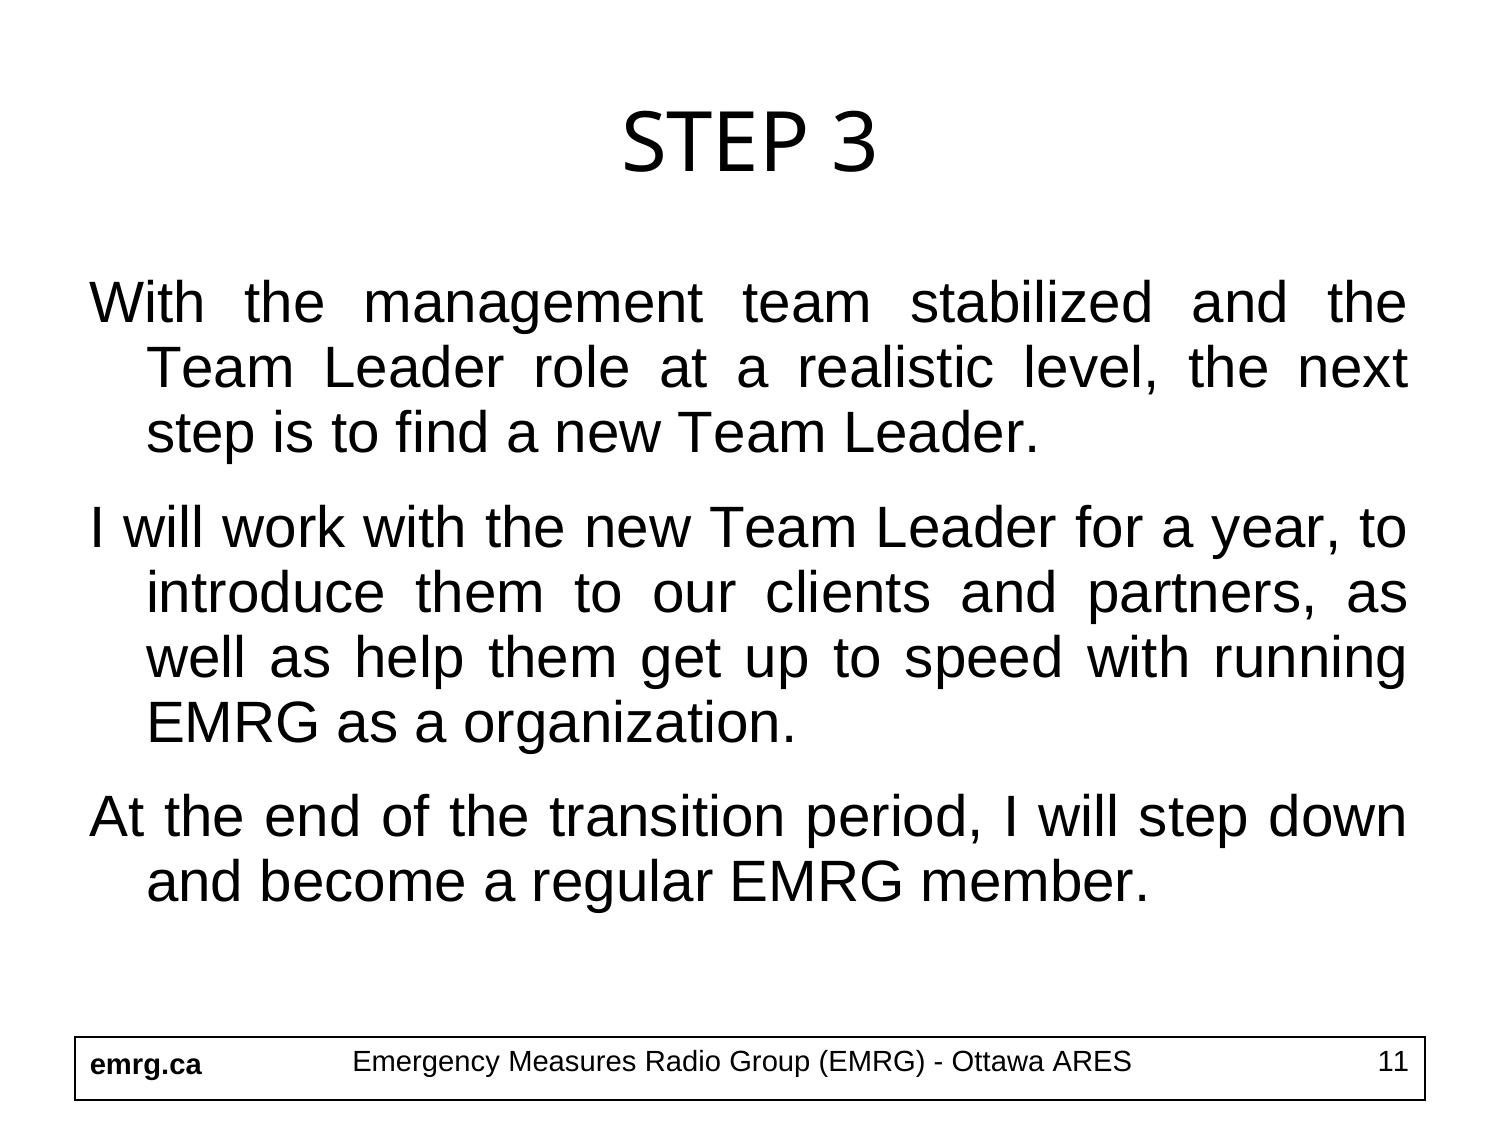

# STEP 3
With the management team stabilized and the Team Leader role at a realistic level, the next step is to find a new Team Leader.
I will work with the new Team Leader for a year, to introduce them to our clients and partners, as well as help them get up to speed with running EMRG as a organization.
At the end of the transition period, I will step down and become a regular EMRG member.
Emergency Measures Radio Group (EMRG) - Ottawa ARES
11